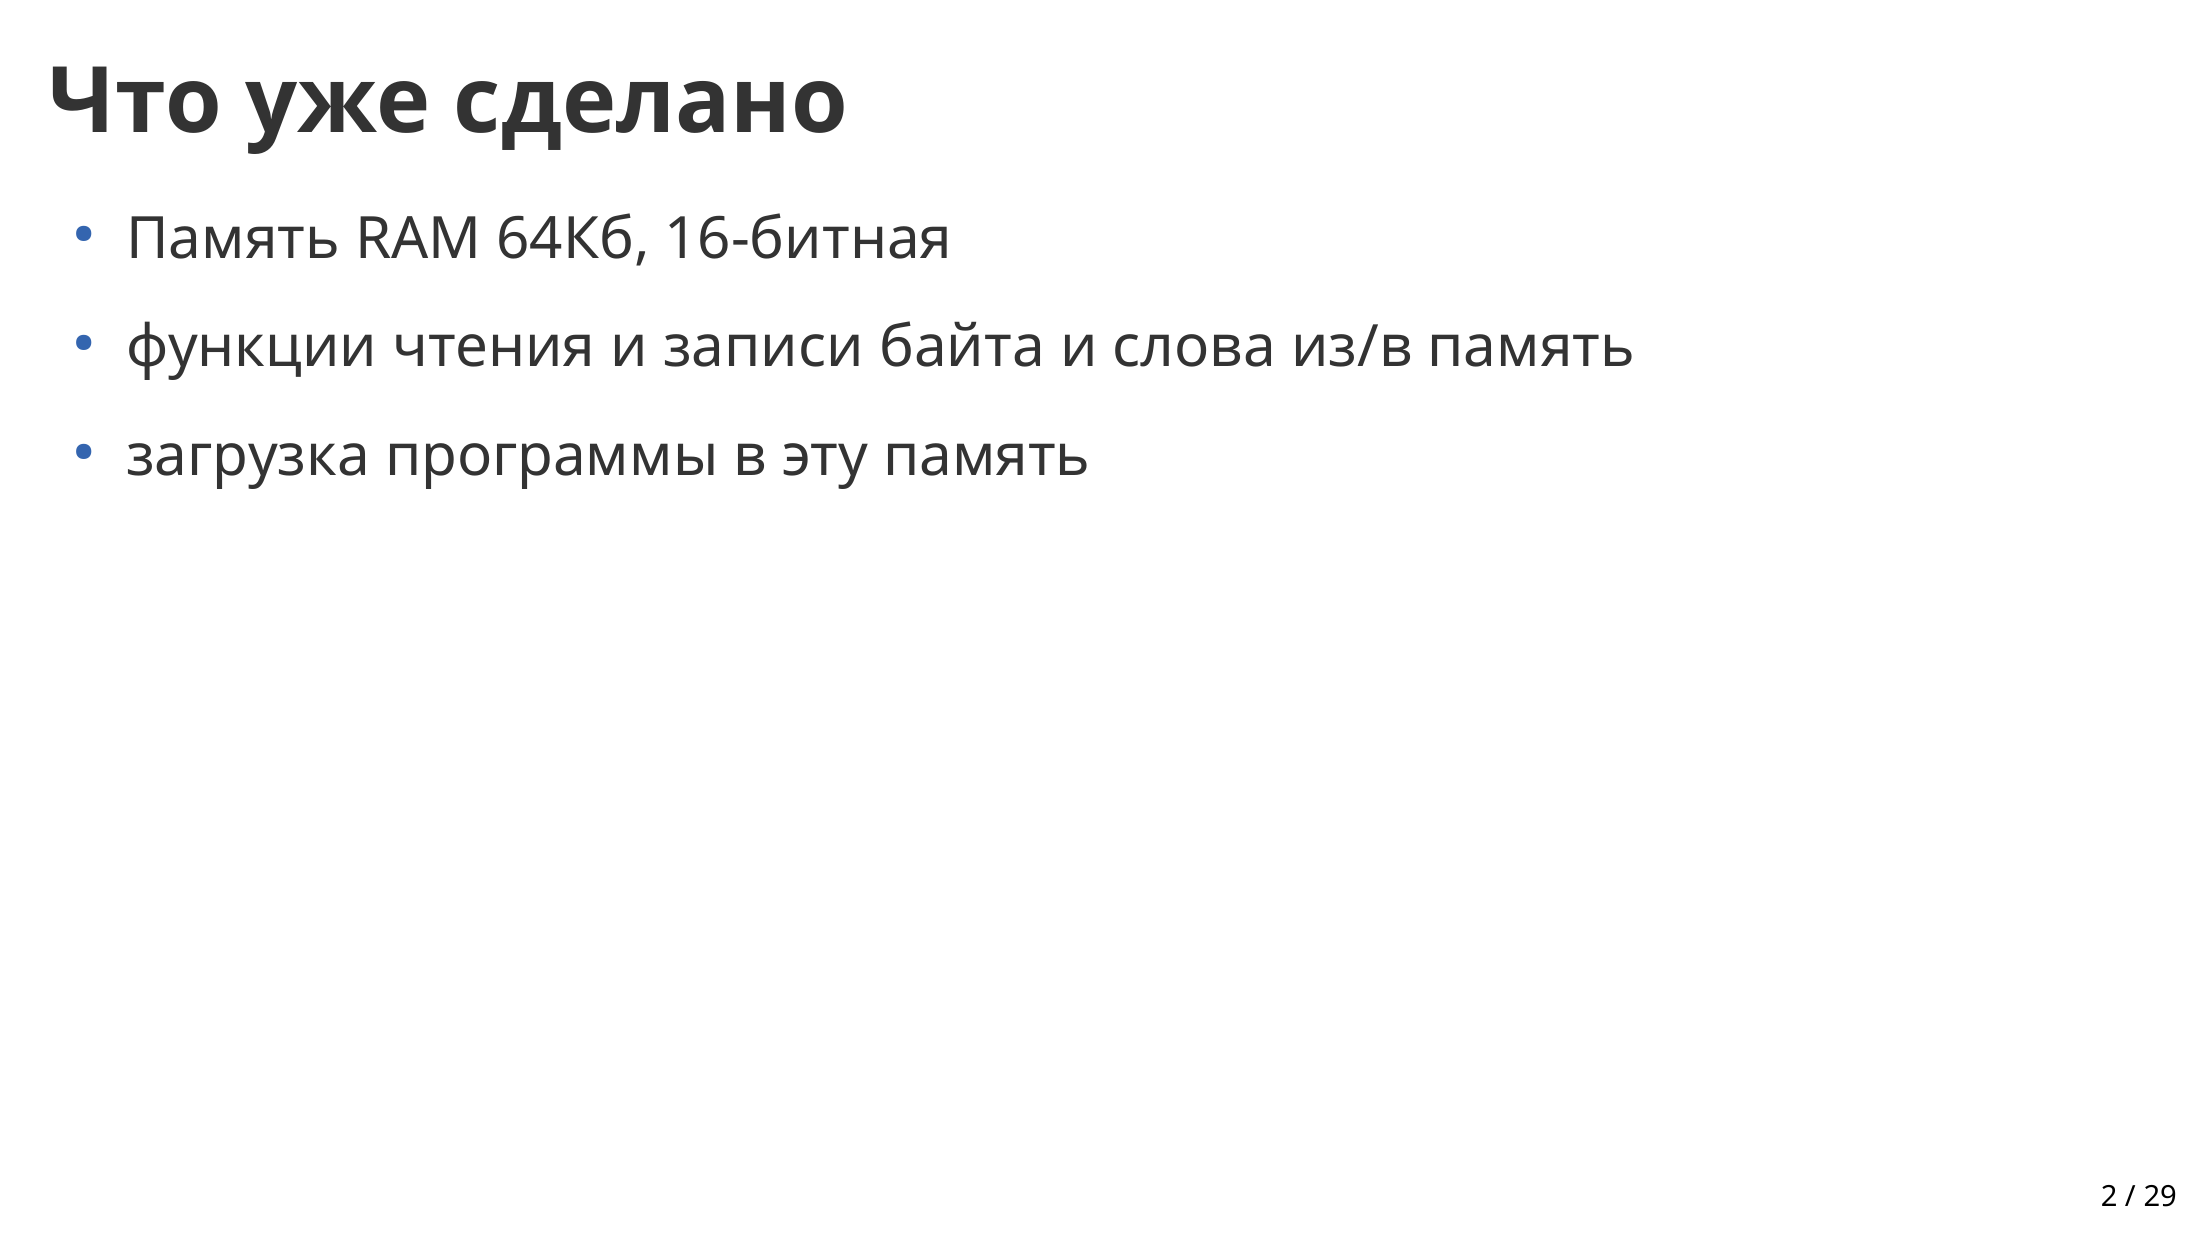

# Что уже сделано
Память RAM 64Кб, 16-битная
функции чтения и записи байта и слова из/в память
загрузка программы в эту память
2